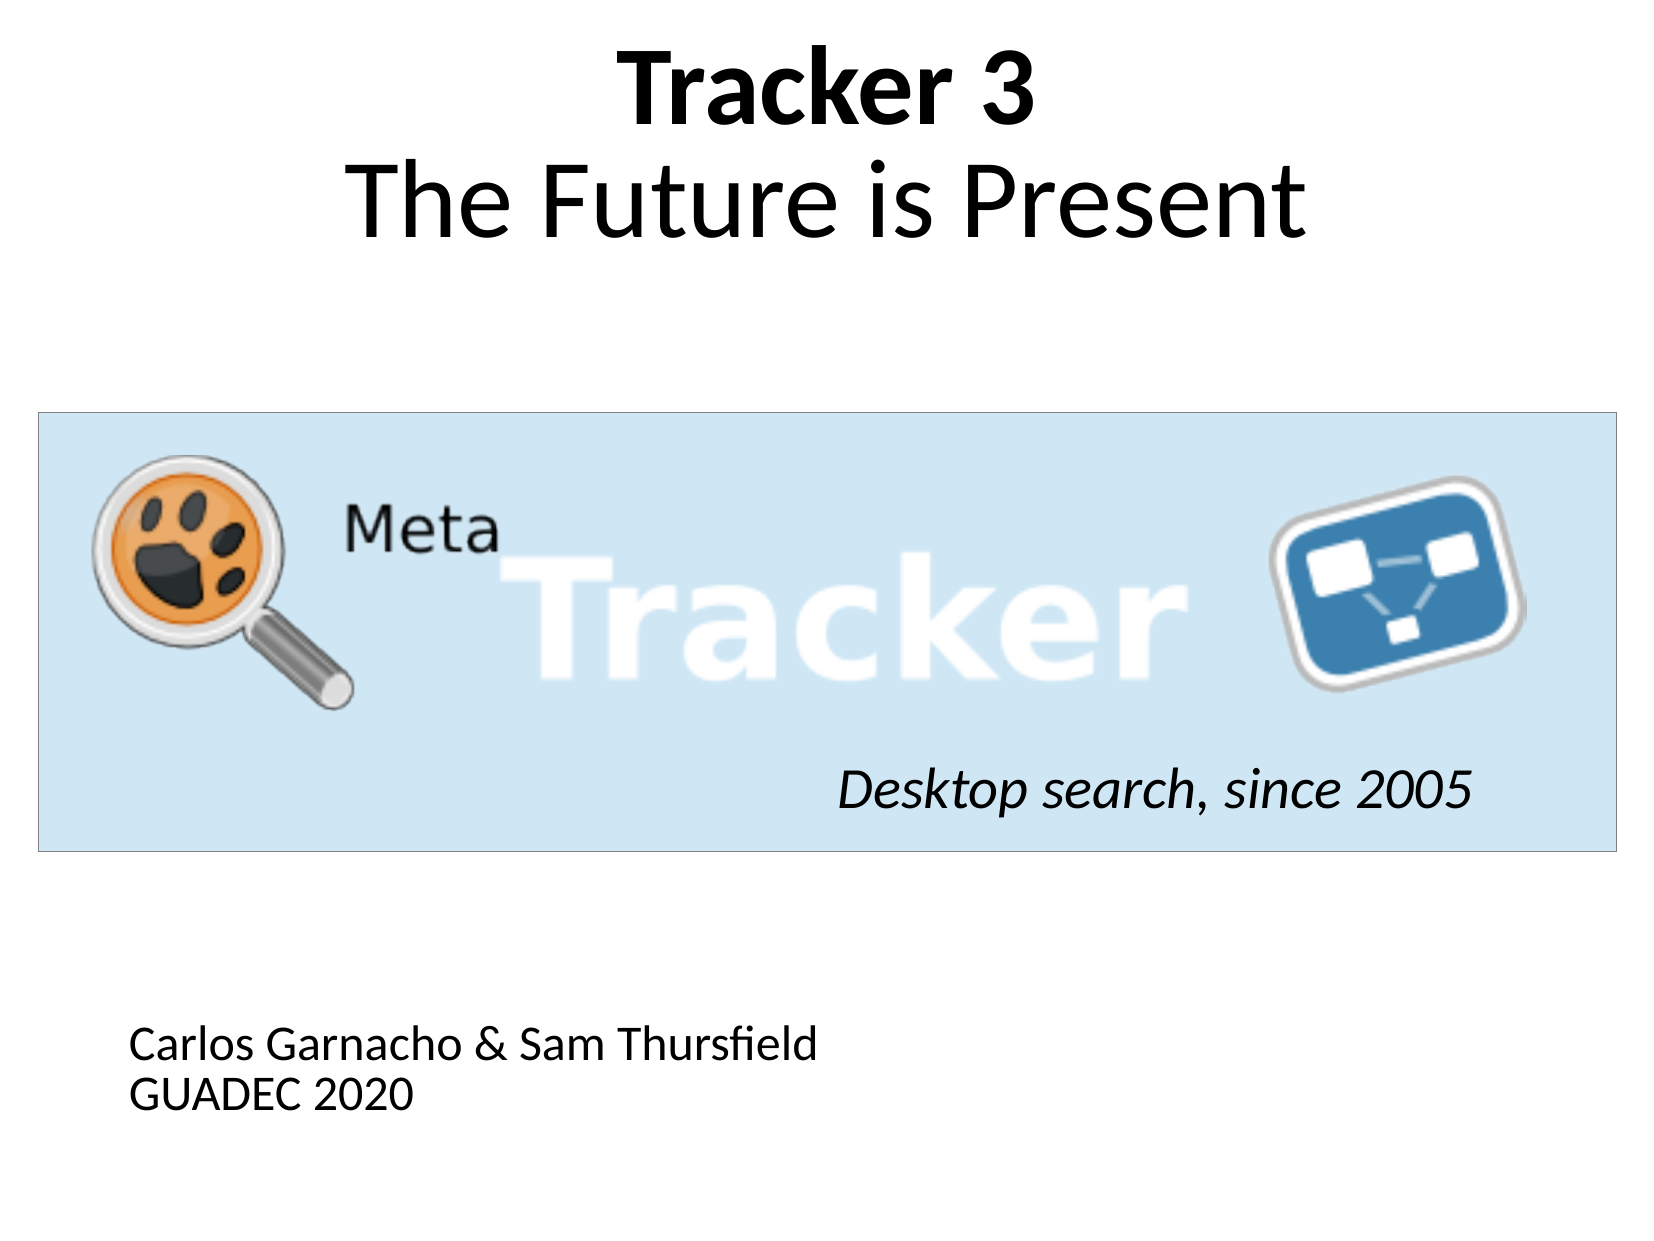

# Tracker 3 The Future is Present
Desktop search, since 2005
Carlos Garnacho & Sam Thursfield
GUADEC 2020